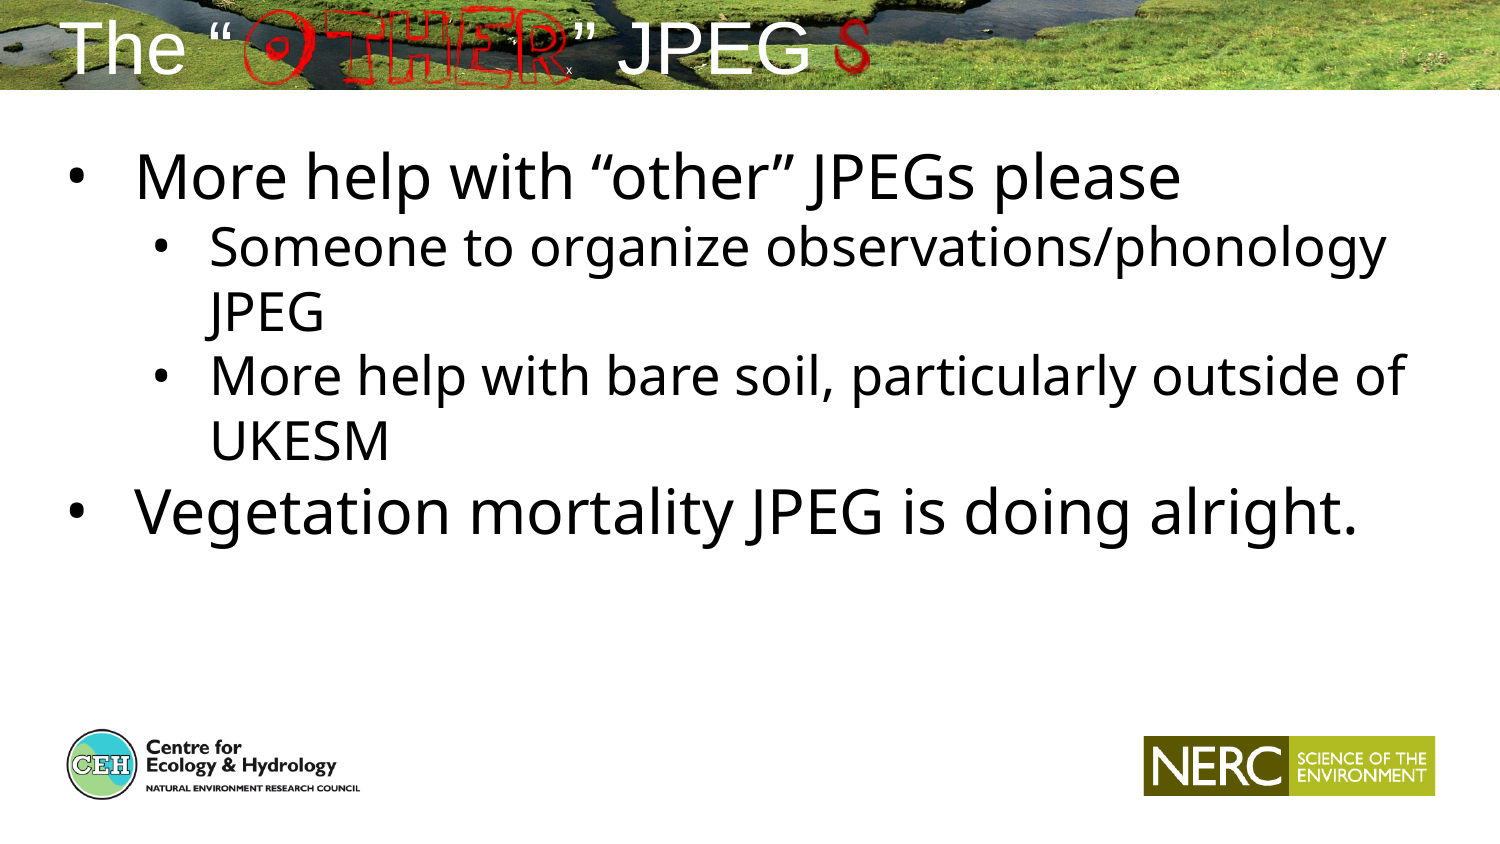

# The “ x” JPEG
More help with “other” JPEGs please
Someone to organize observations/phonology JPEG
More help with bare soil, particularly outside of UKESM
Vegetation mortality JPEG is doing alright.